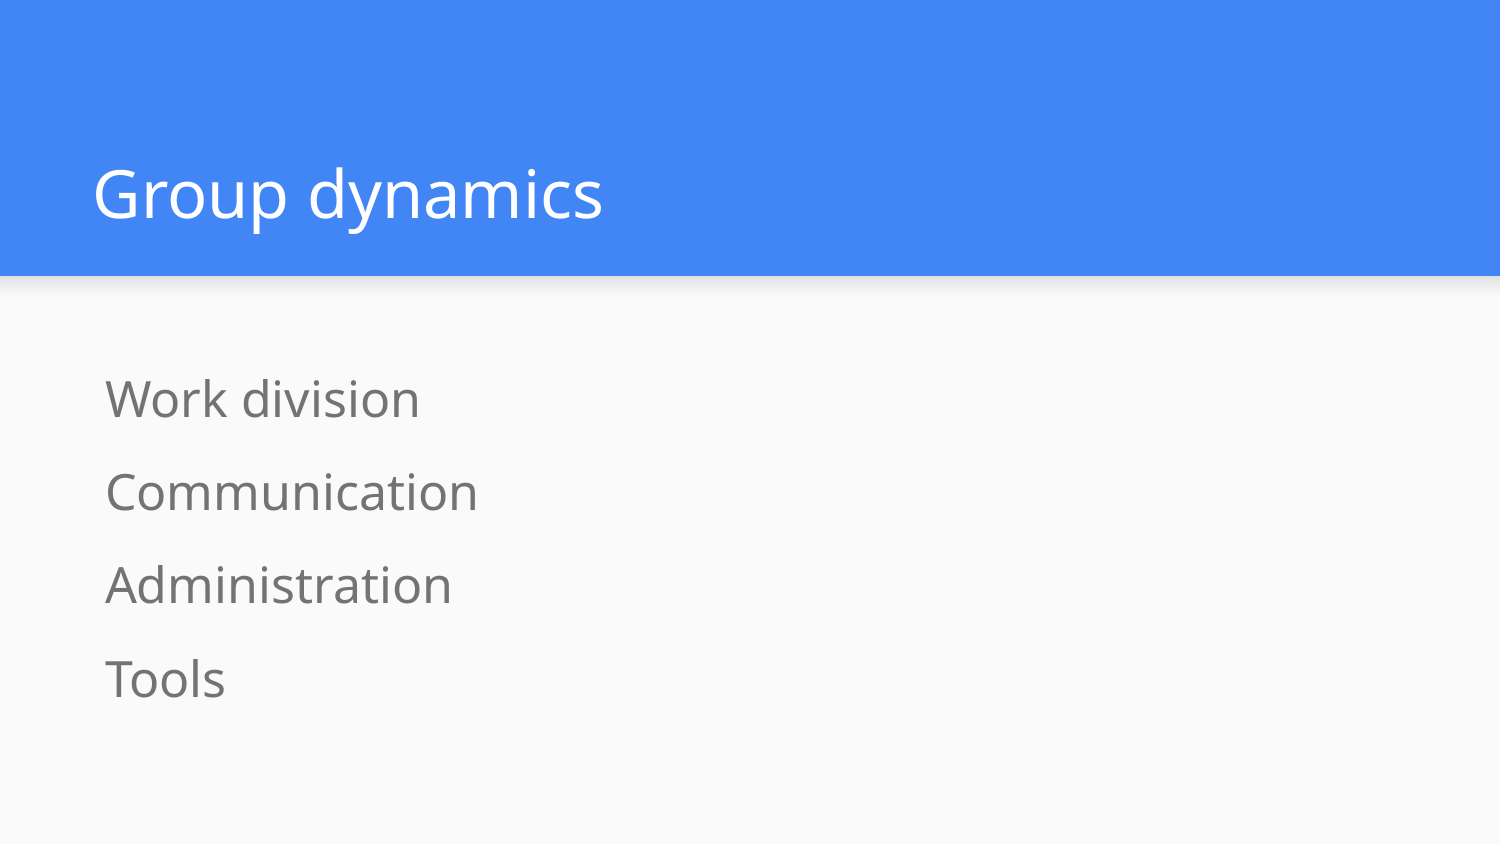

# Group dynamics
Work division
Communication
Administration
Tools